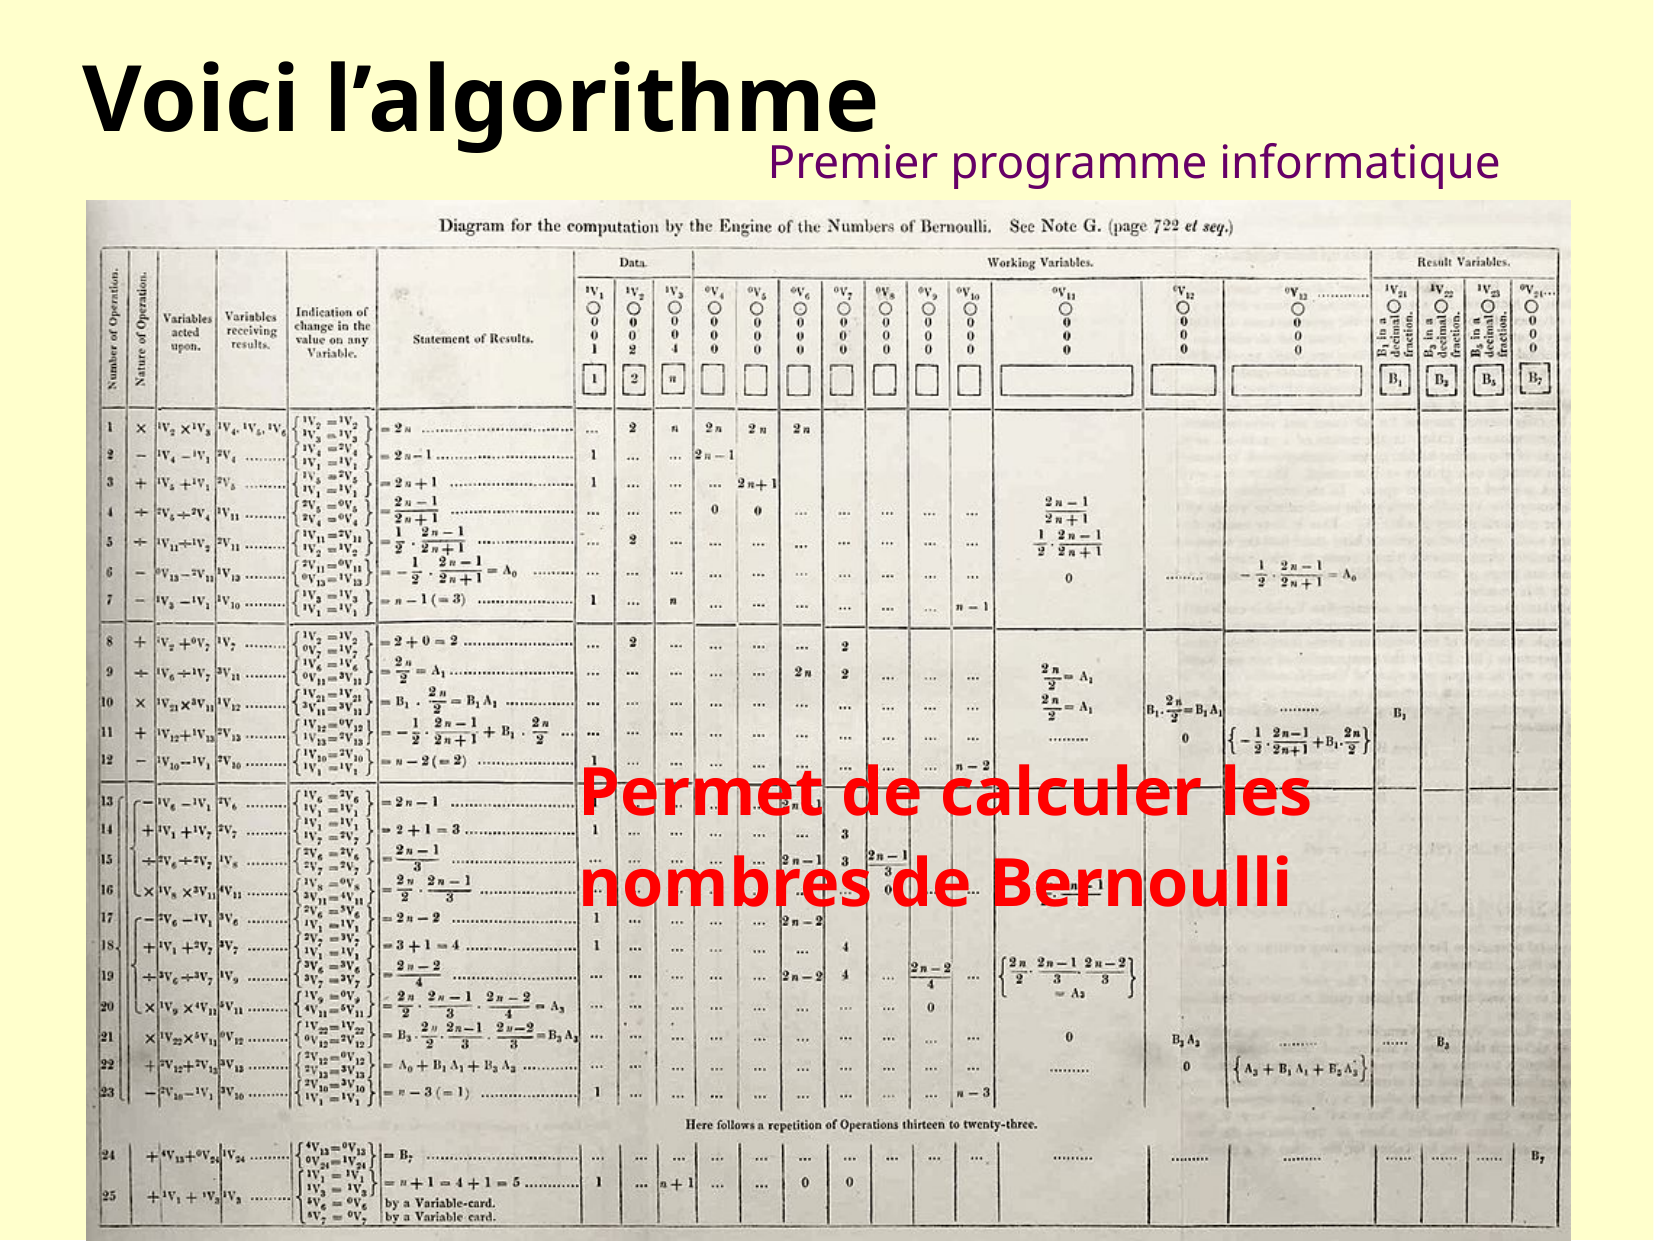

# Voici l’algorithme
Premier programme informatique
Permet de calculer les nombres de Bernoulli